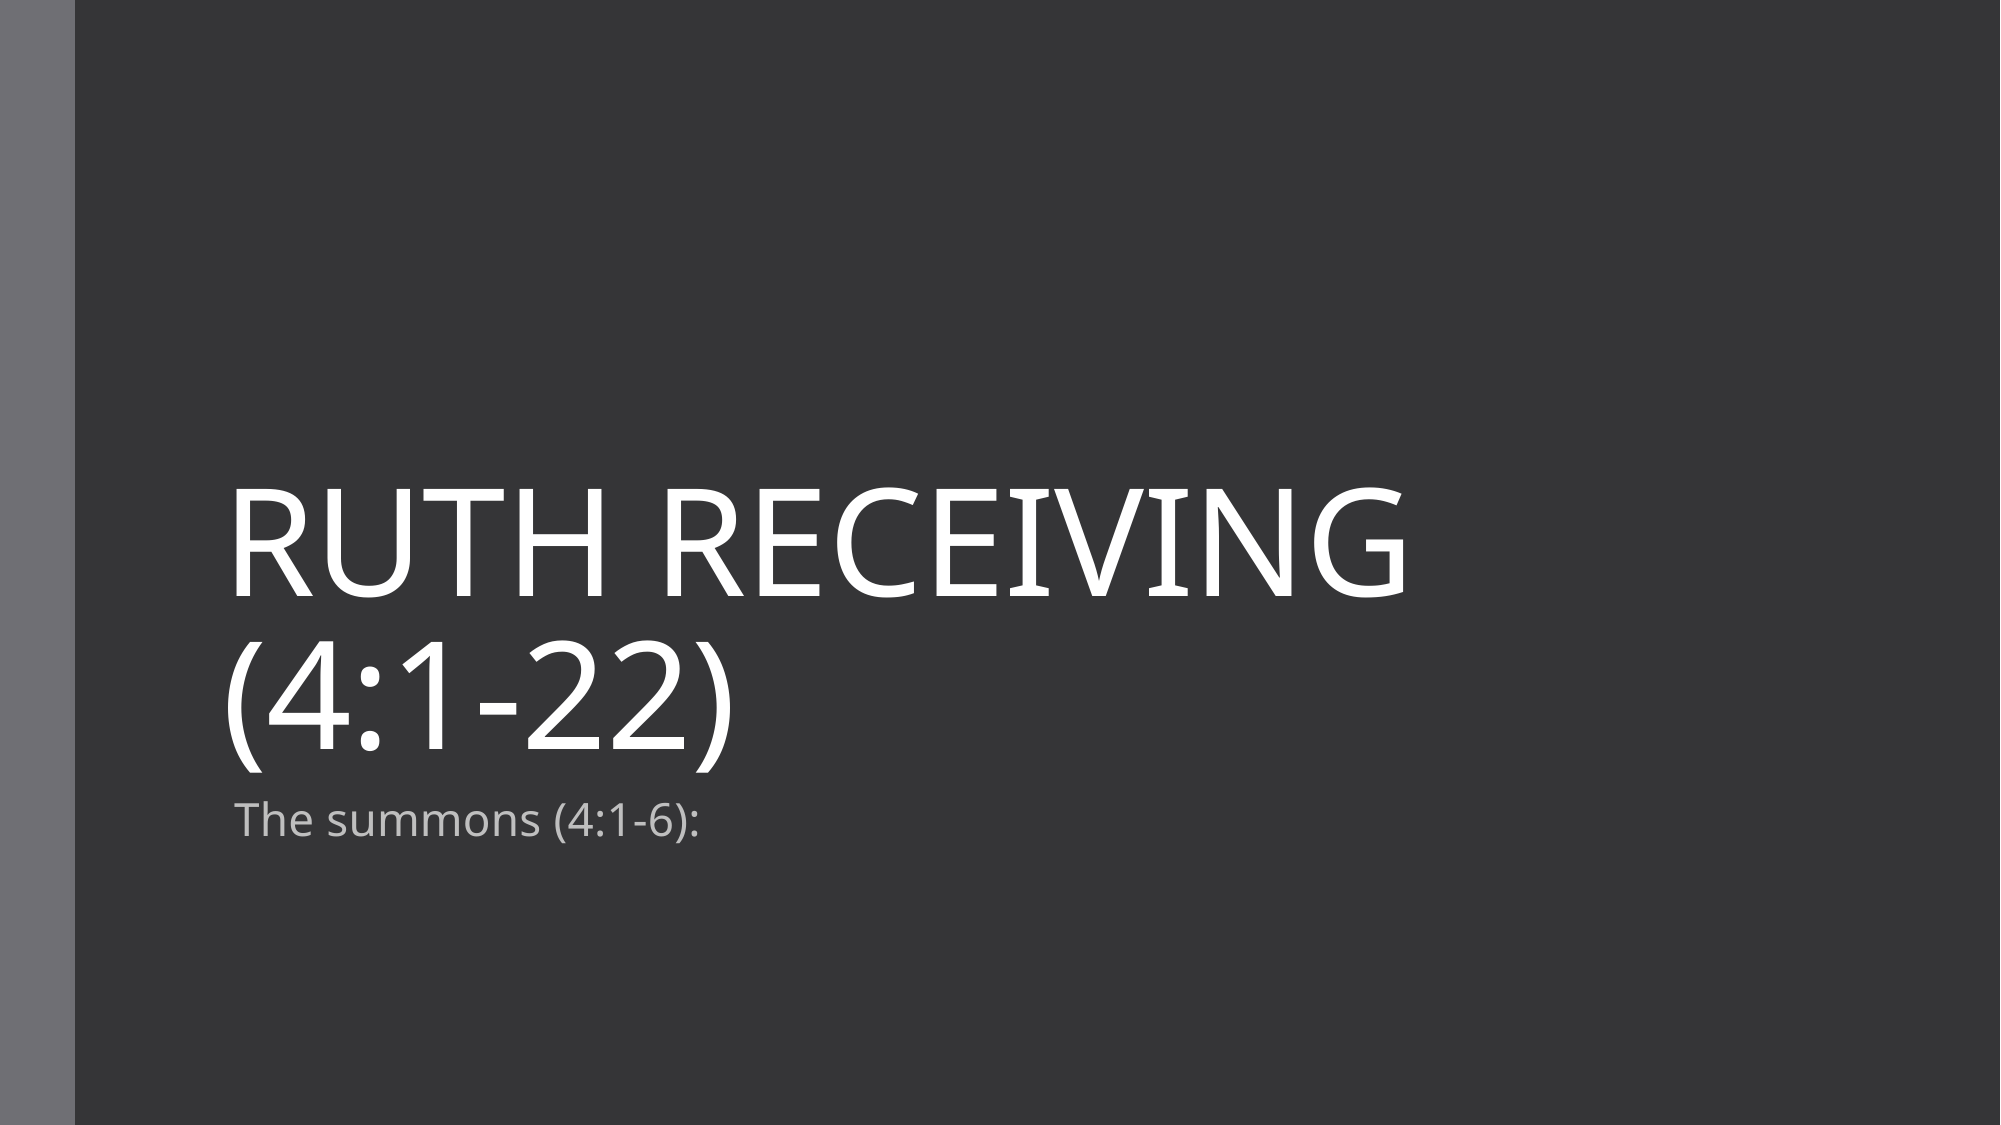

# RUTH RECEIVING (4:1-22)
 The summons (4:1-6):